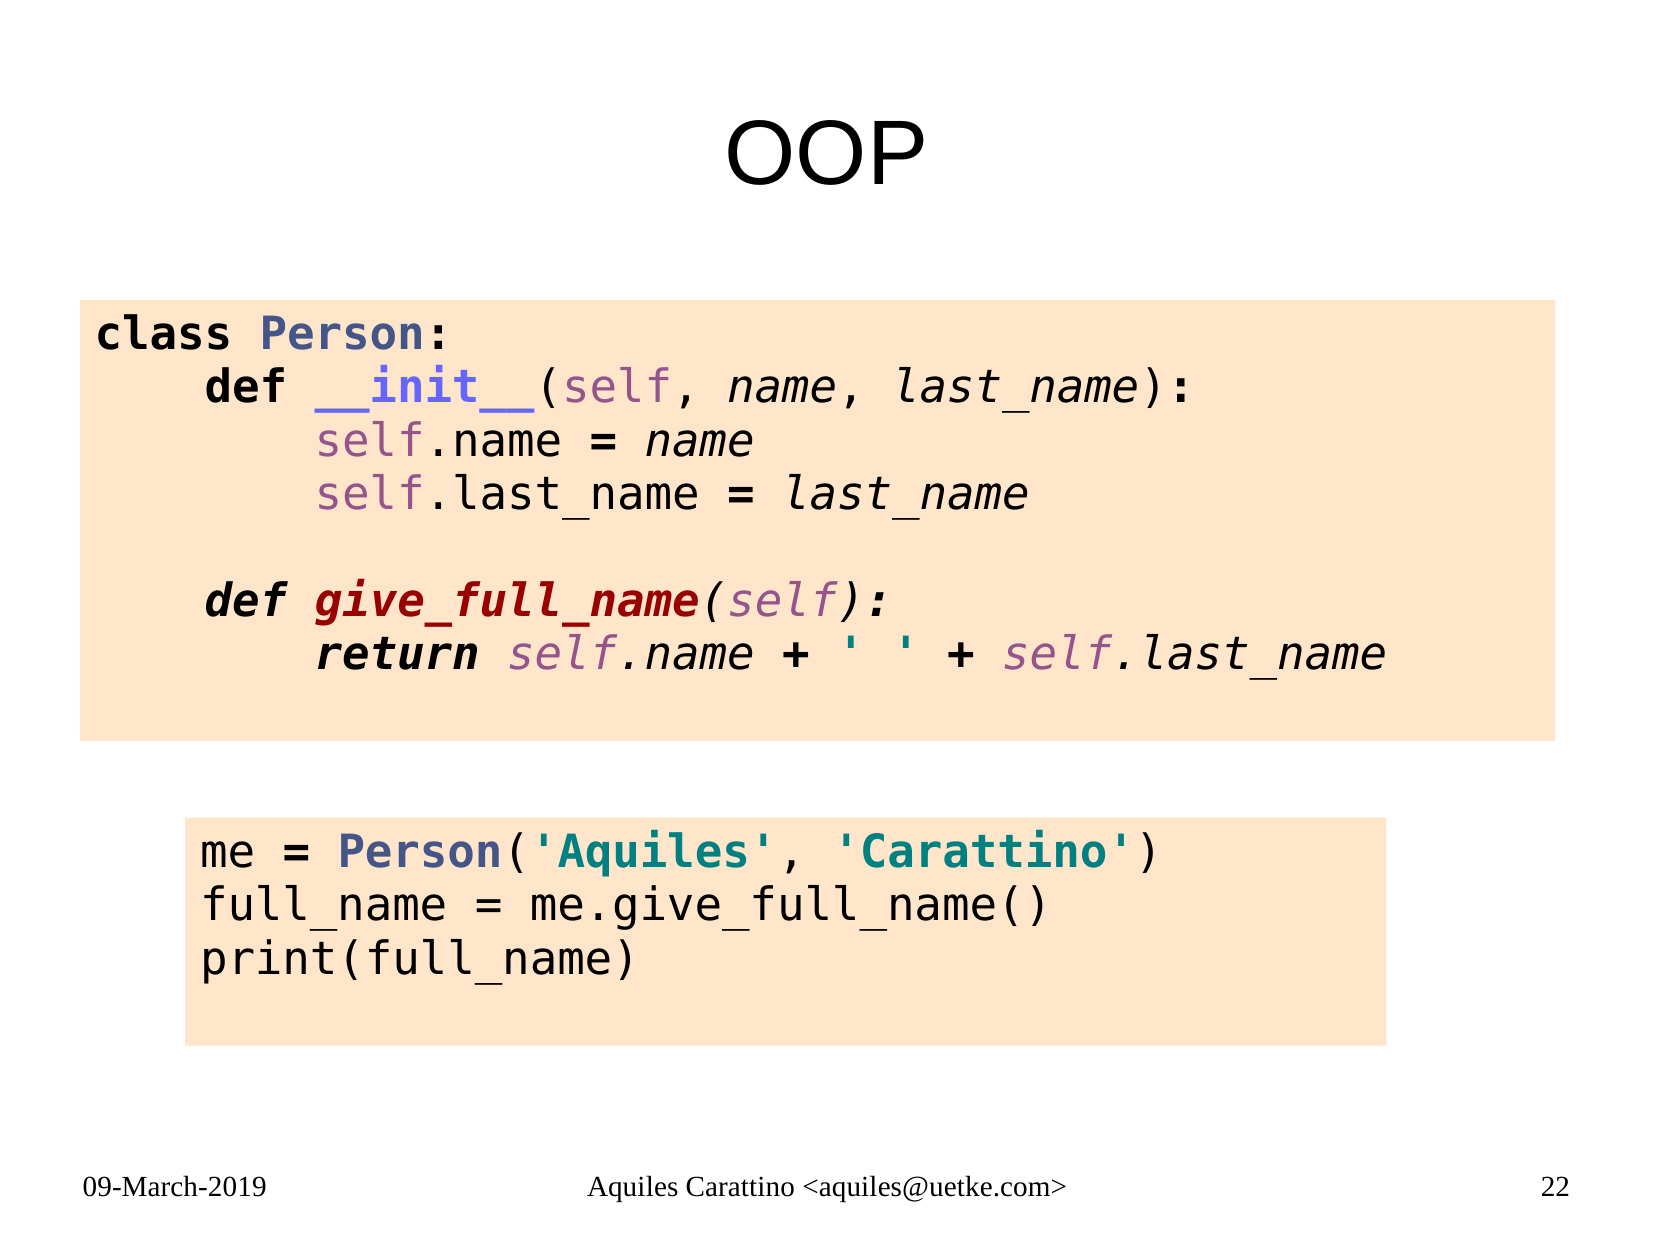

# OOP
class Person:
 def __init__(self, name, last_name):
 self.name = name
 self.last_name = last_name
 def give_full_name(self):
 return self.name + ' ' + self.last_name
me = Person('Aquiles', 'Carattino')
full_name = me.give_full_name()
print(full_name)
09-March-2019
Aquiles Carattino <aquiles@uetke.com>
22